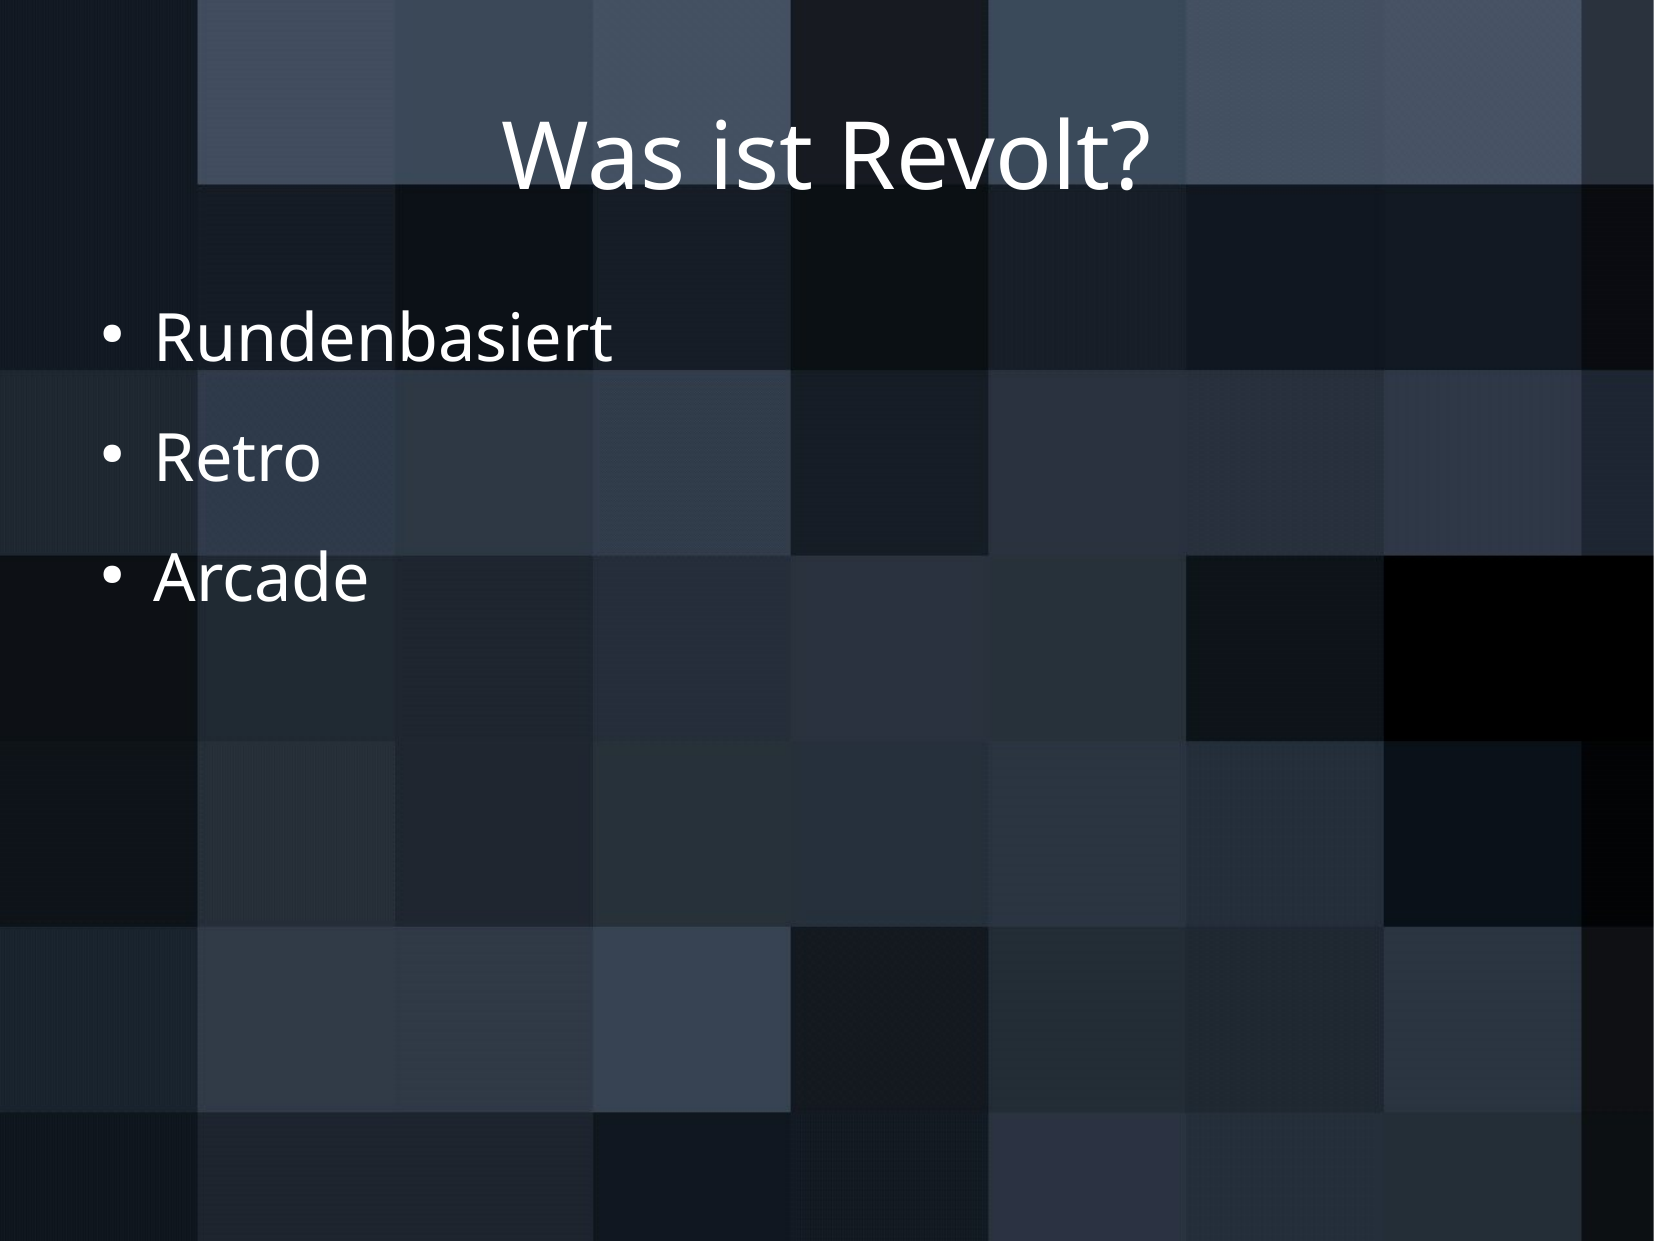

# Was ist Revolt?
Rundenbasiert
Retro
Arcade